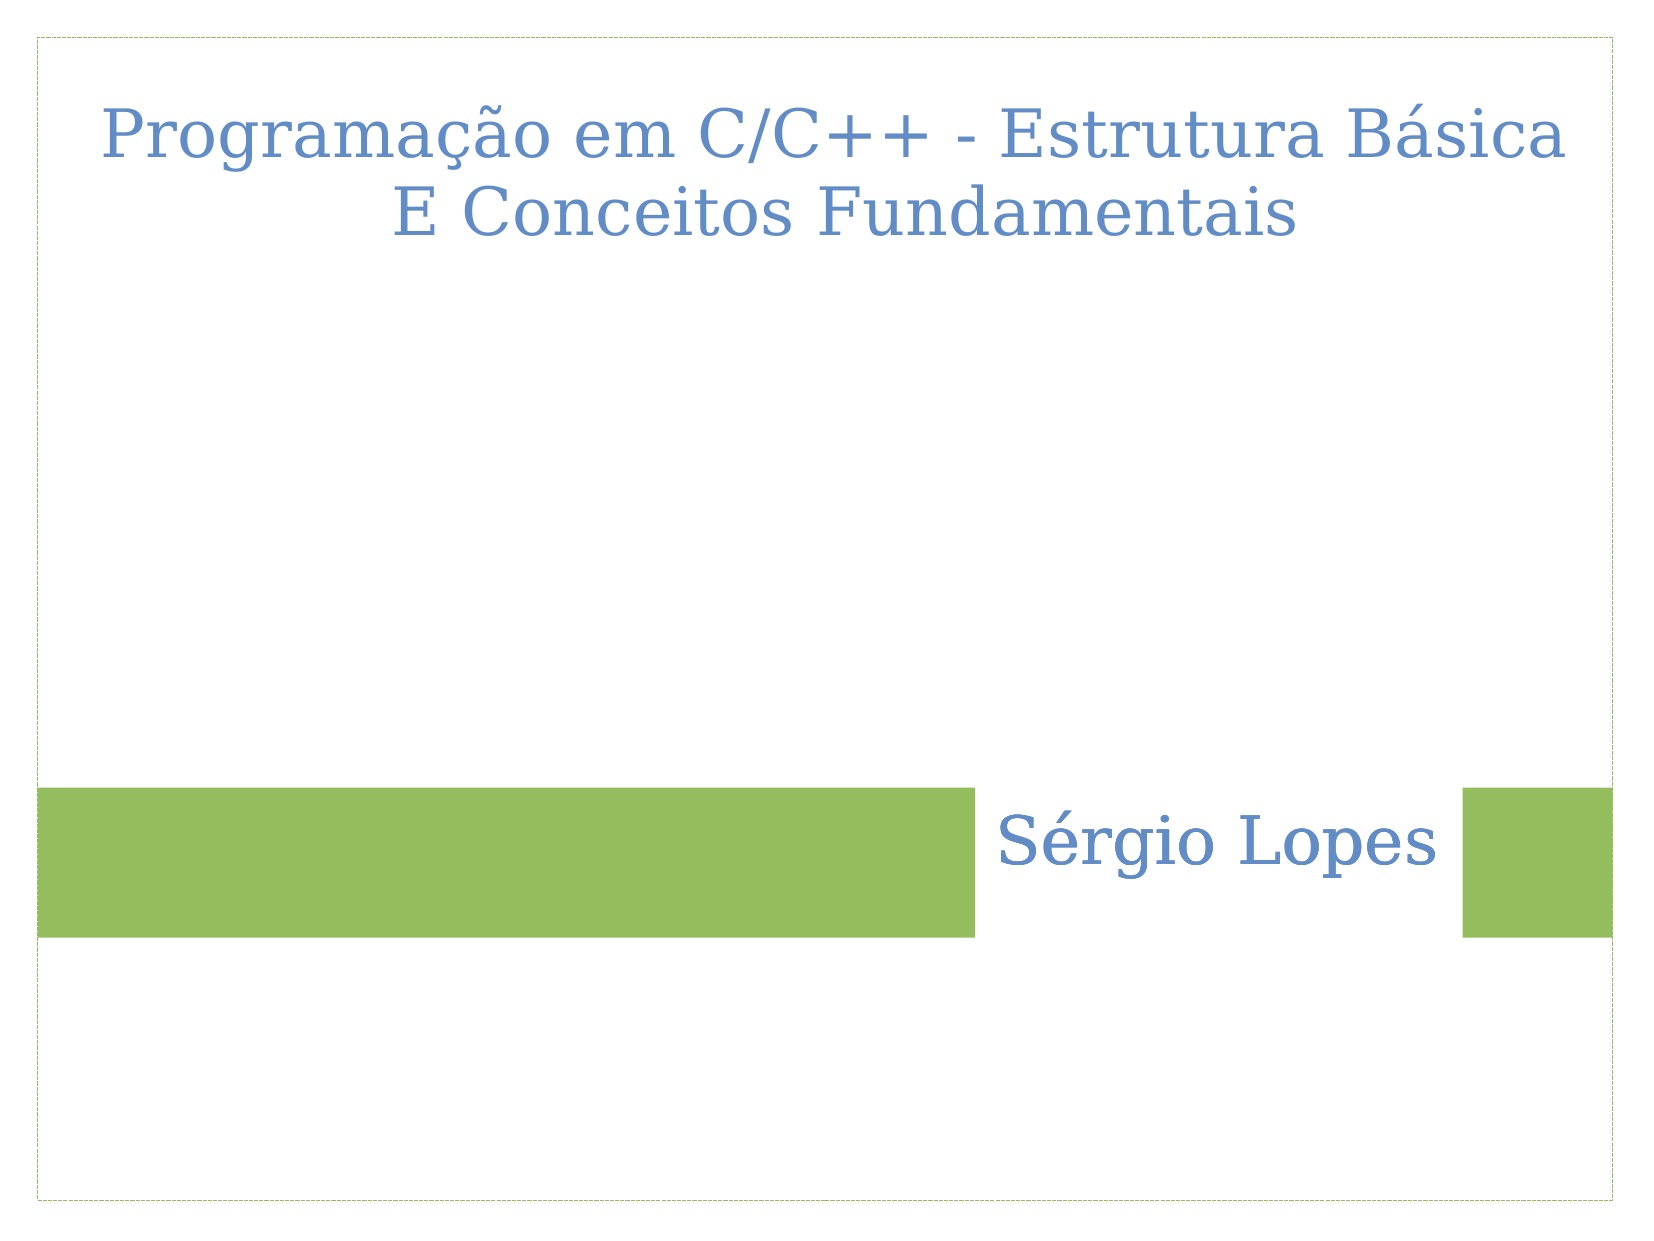

Programação em C/C++ - Estrutura Básica
E Conceitos Fundamentais
Sérgio Lopes
Sérgio Lopes
Sérgio Lopes